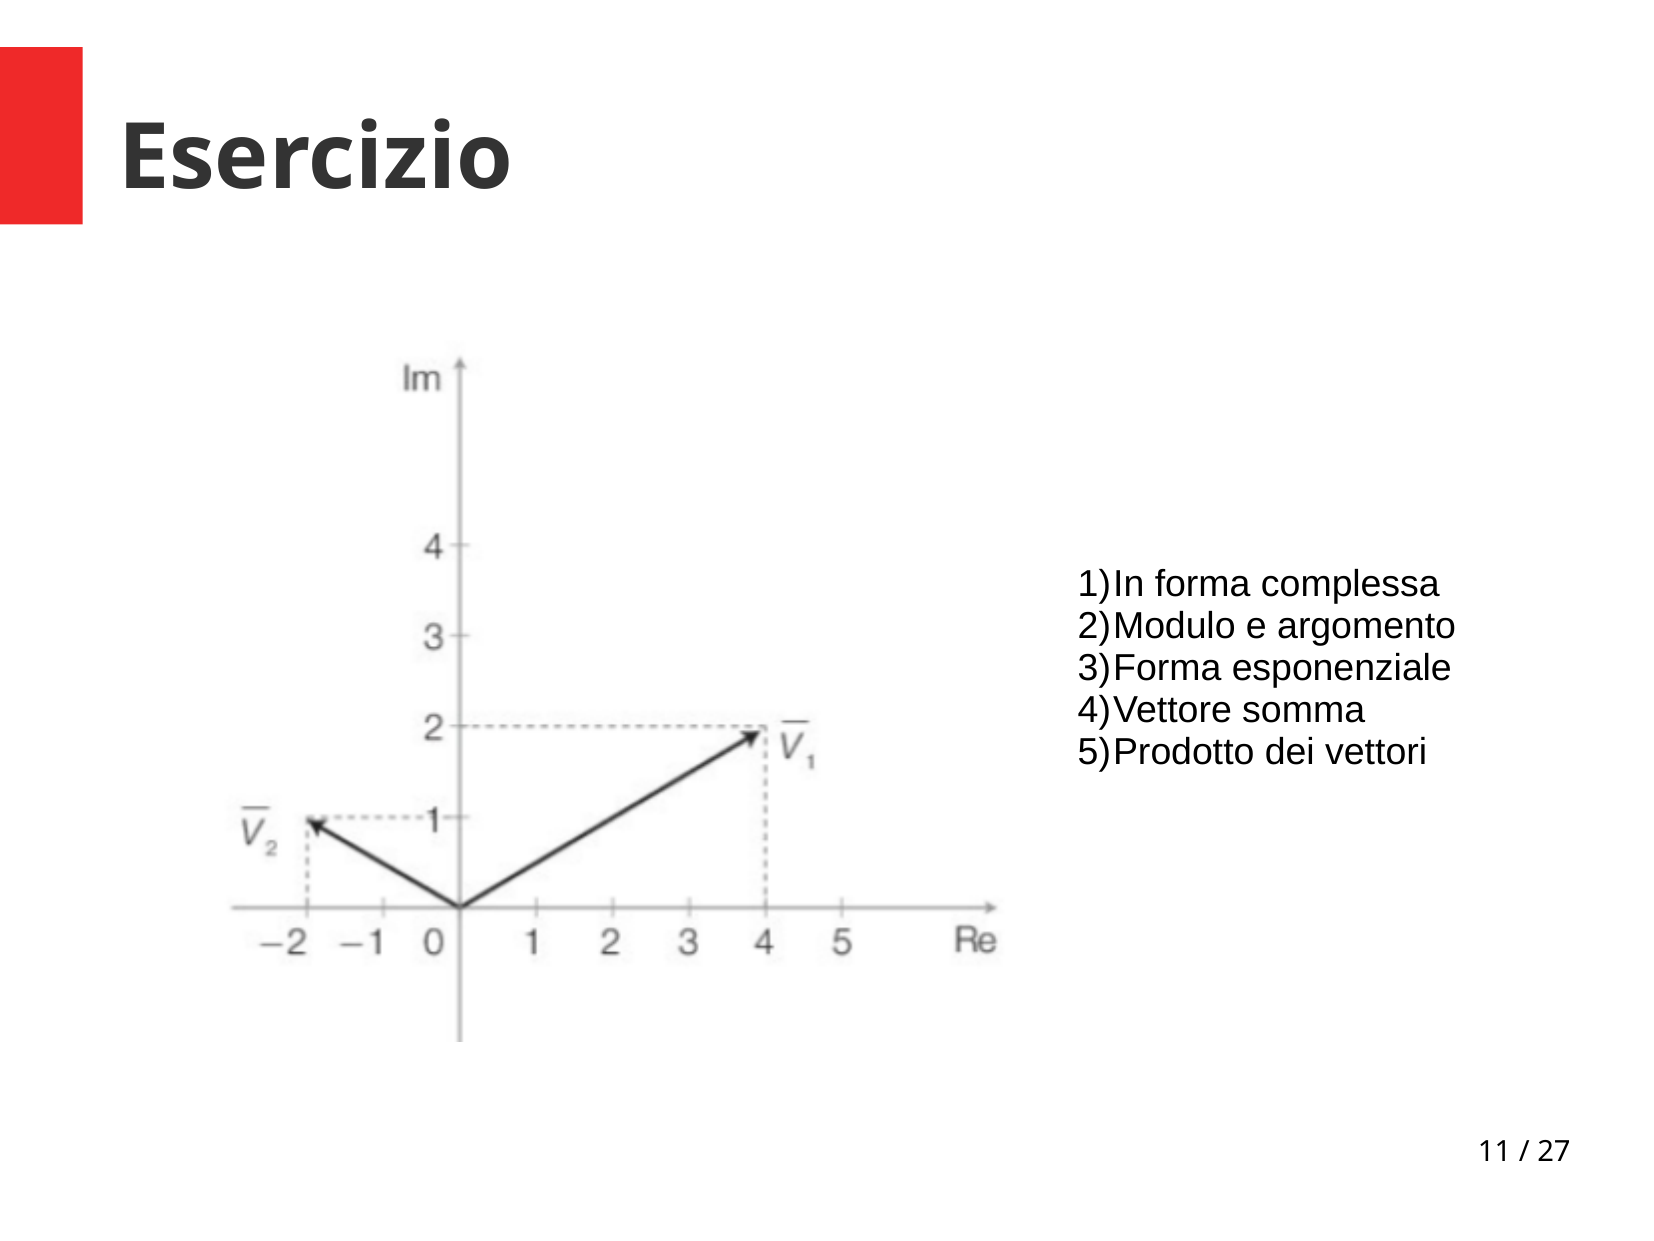

# Esercizio
In forma complessa
Modulo e argomento
Forma esponenziale
Vettore somma
Prodotto dei vettori
11